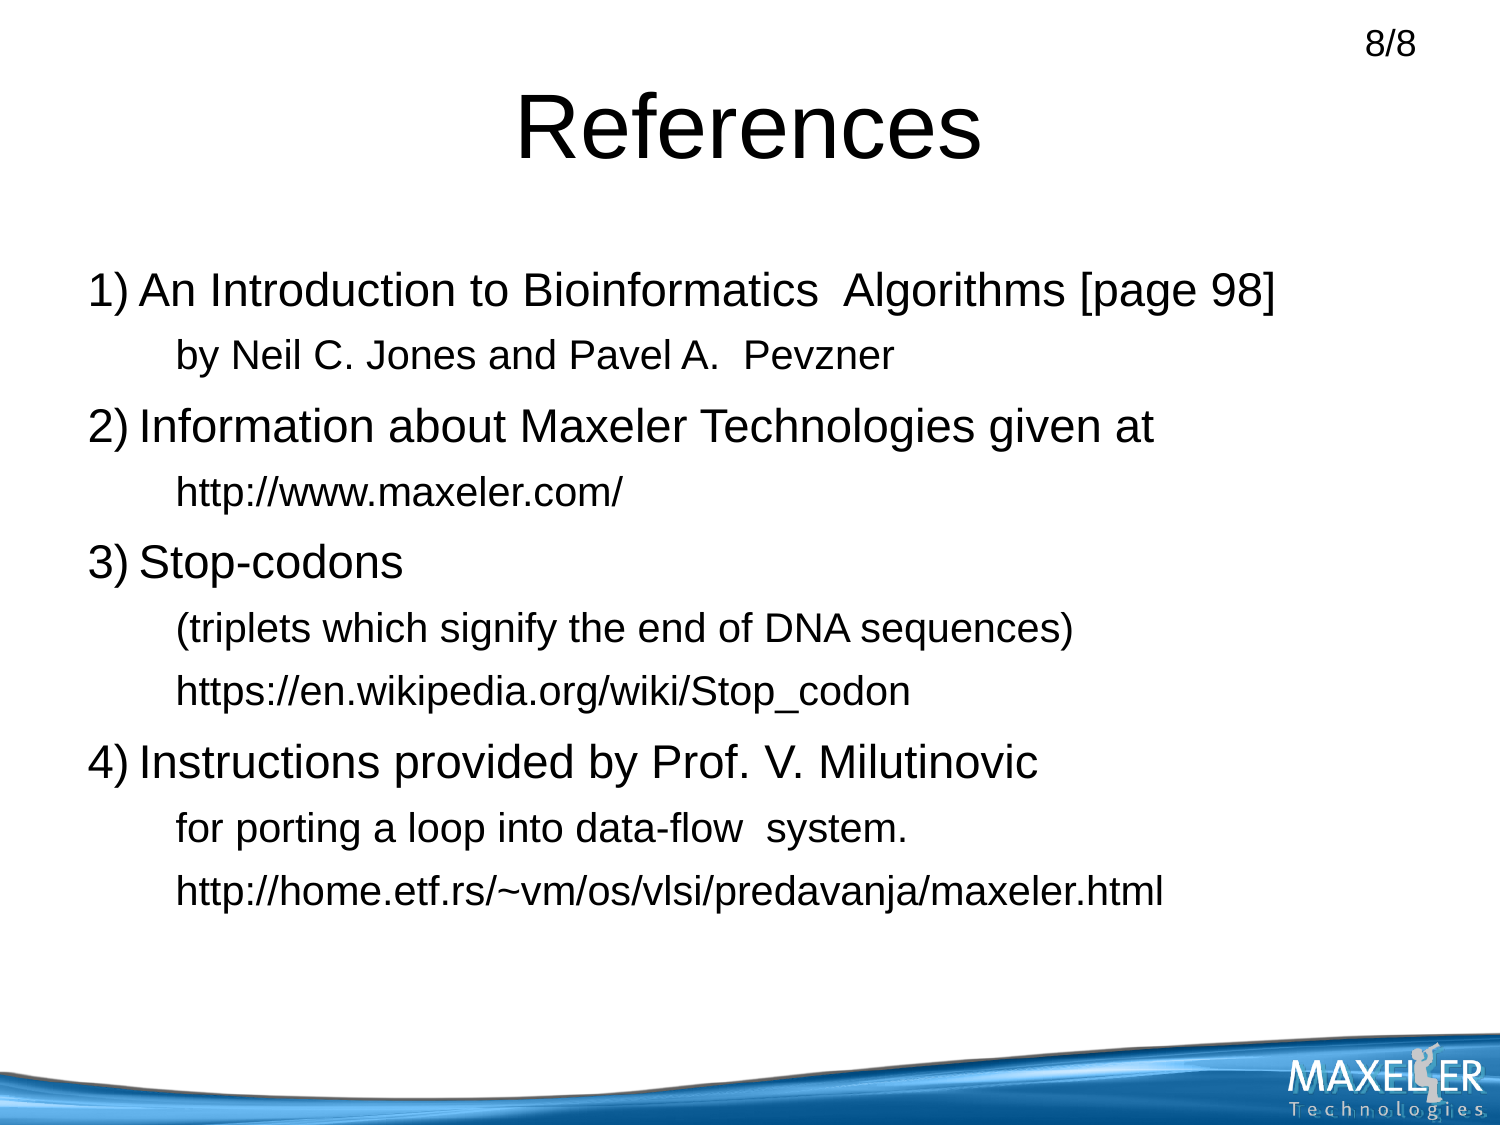

8/8
# References
 An Introduction to Bioinformatics Algorithms [page 98]
by Neil C. Jones and Pavel A. Pevzner
 Information about Maxeler Technologies given at
http://www.maxeler.com/
 Stop-codons
(triplets which signify the end of DNA sequences)
https://en.wikipedia.org/wiki/Stop_codon
 Instructions provided by Prof. V. Milutinovic
for porting a loop into data-flow system.
http://home.etf.rs/~vm/os/vlsi/predavanja/maxeler.html